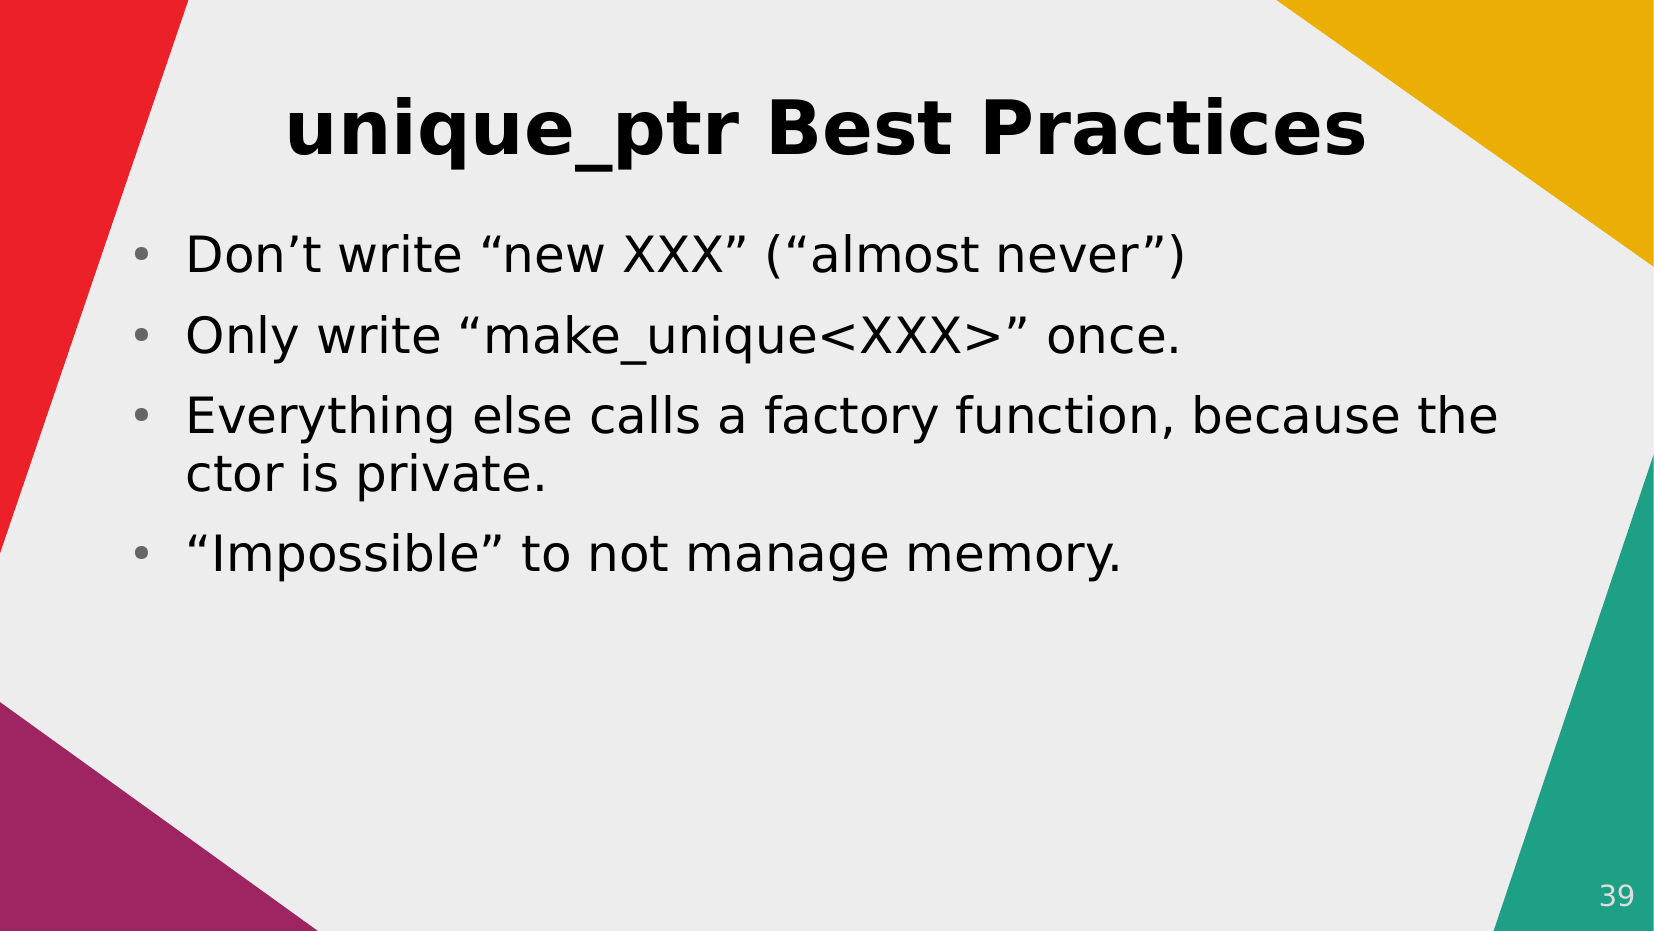

# unique_ptr Best Practices
Don’t write “new XXX” (“almost never”)
Only write “make_unique<XXX>” once.
Everything else calls a factory function, because the ctor is private.
“Impossible” to not manage memory.
39